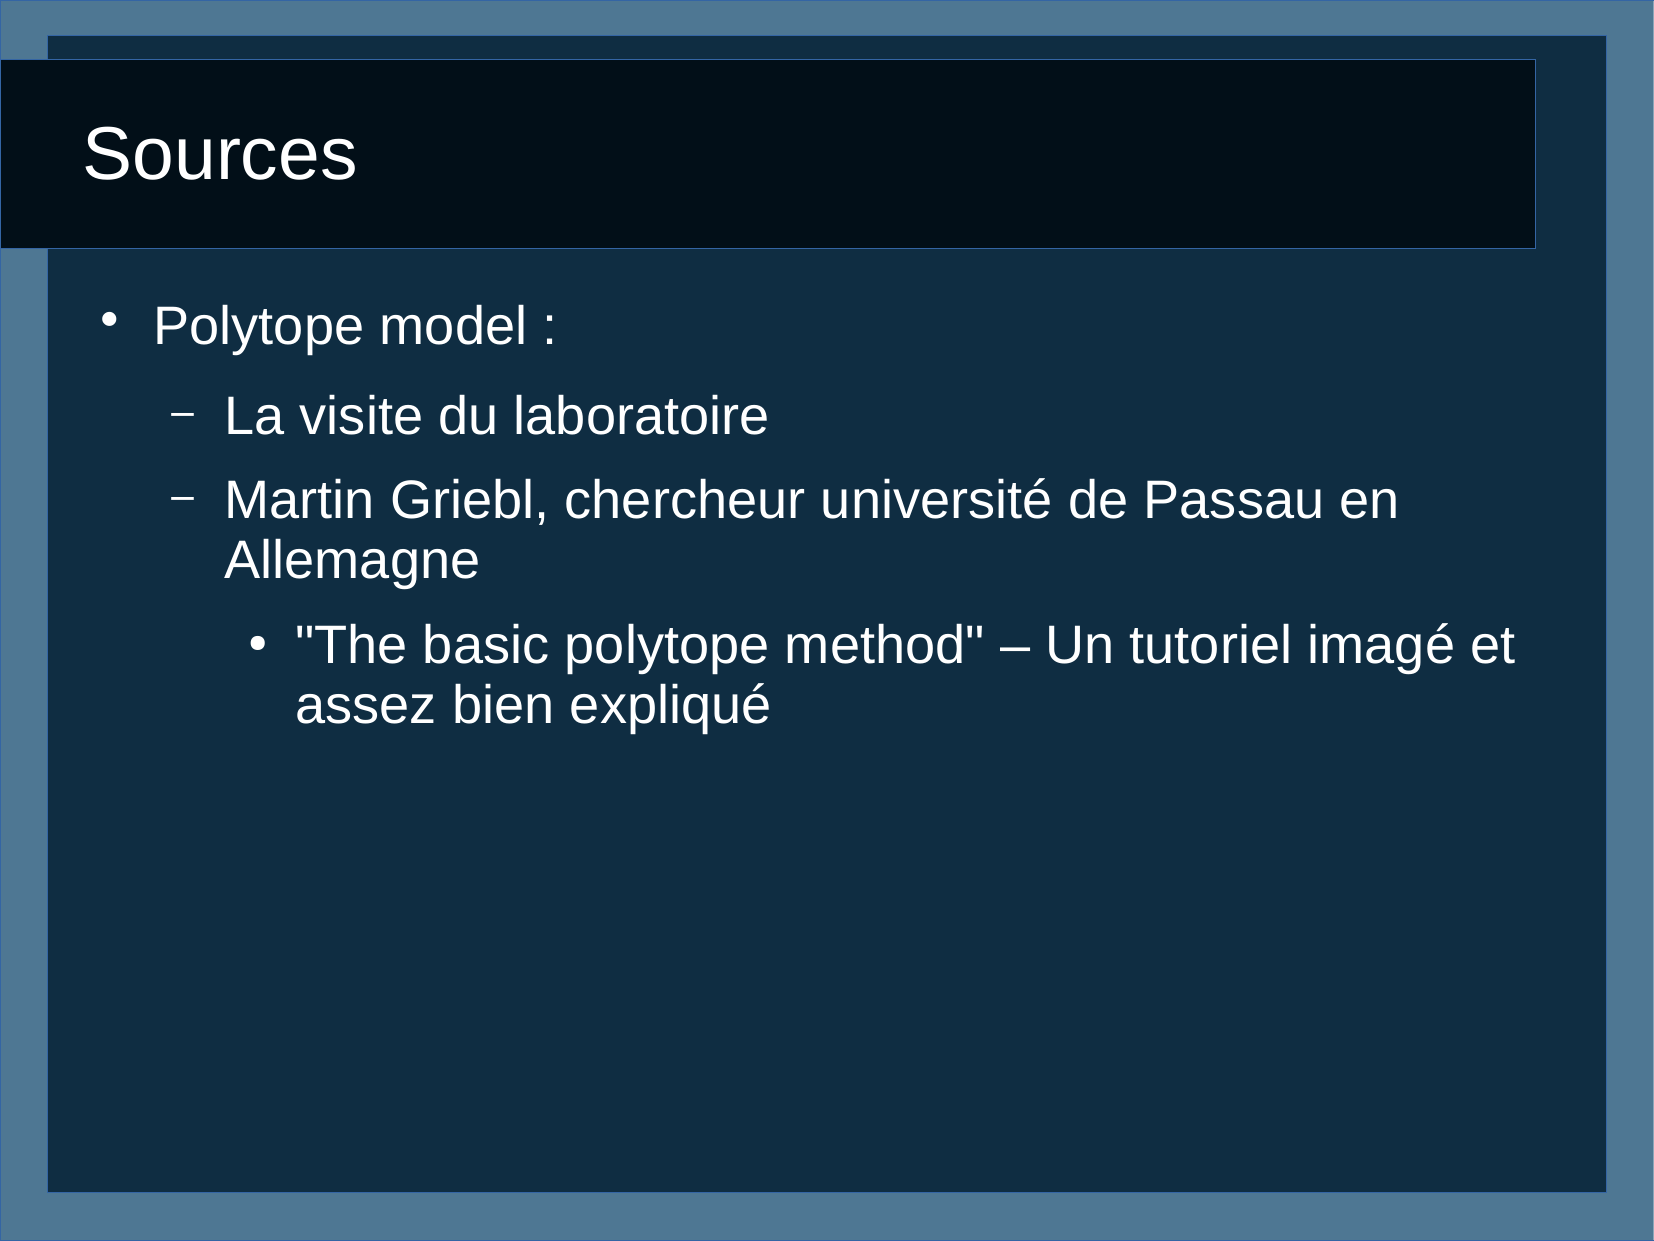

# Sources
Polytope model :
La visite du laboratoire
Martin Griebl, chercheur université de Passau en Allemagne
"The basic polytope method" – Un tutoriel imagé et assez bien expliqué